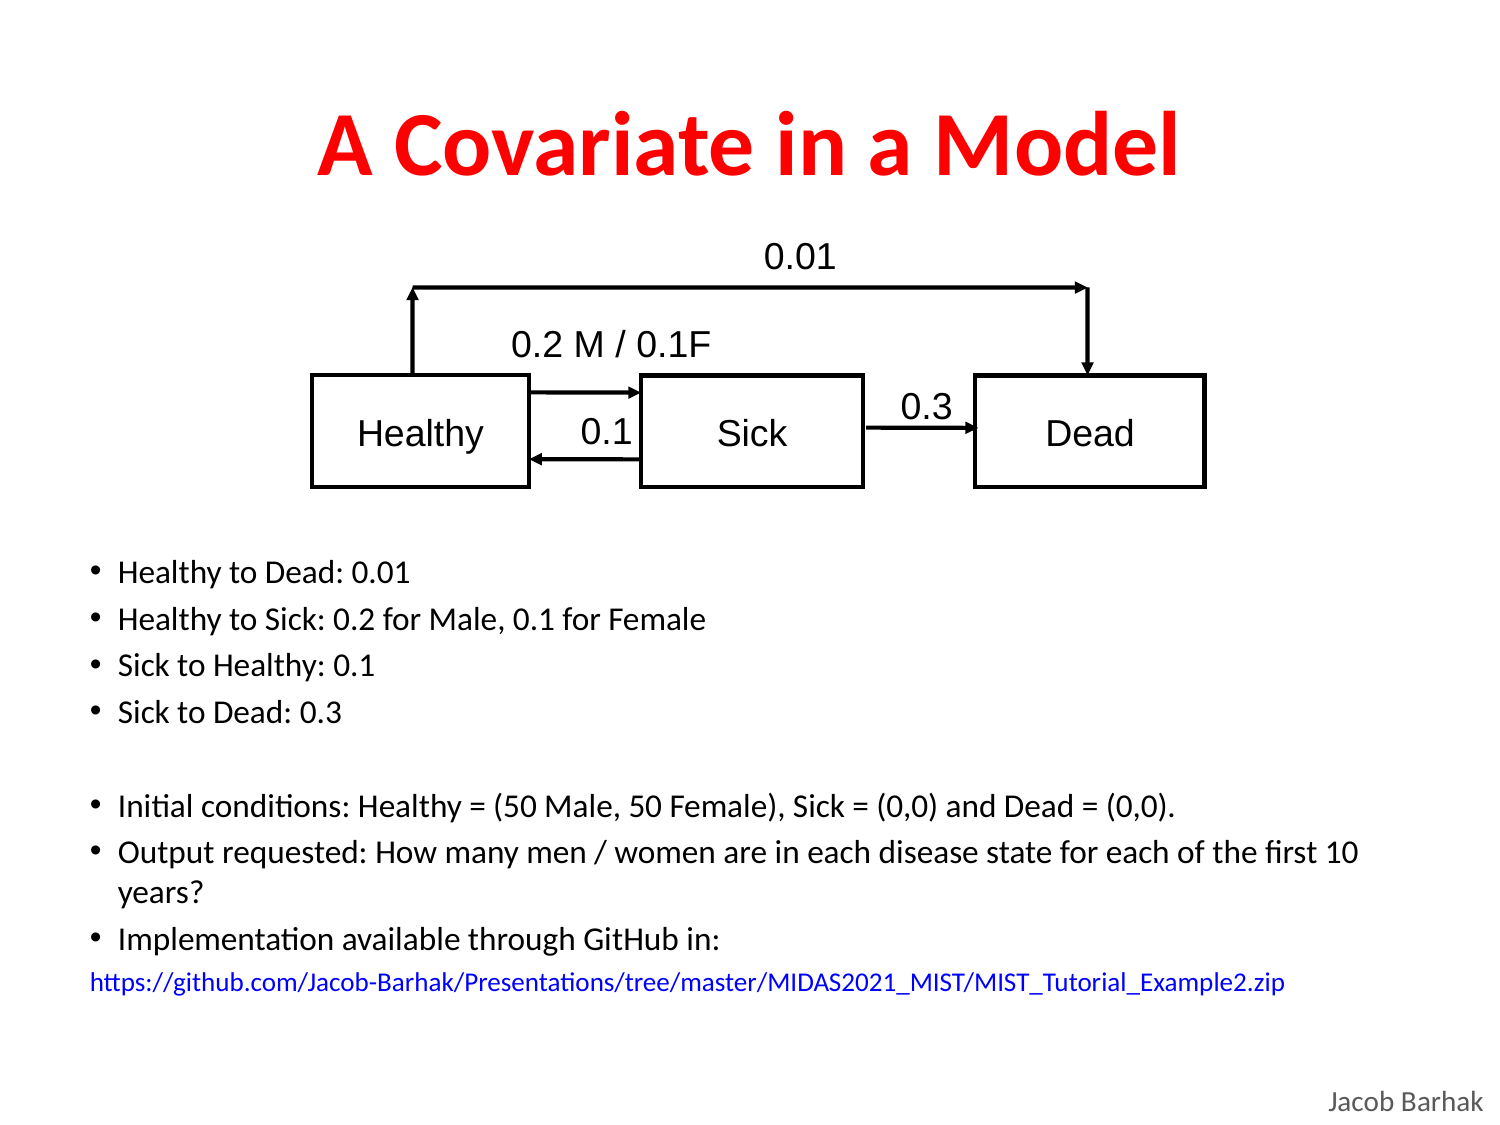

A Covariate in a Model
0.01
0.2 M / 0.1F
0.3
Healthy
Sick
Dead
0.1
Healthy to Dead: 0.01
Healthy to Sick: 0.2 for Male, 0.1 for Female
Sick to Healthy: 0.1
Sick to Dead: 0.3
Initial conditions: Healthy = (50 Male, 50 Female), Sick = (0,0) and Dead = (0,0).
Output requested: How many men / women are in each disease state for each of the first 10 years?
Implementation available through GitHub in:
https://github.com/Jacob-Barhak/Presentations/tree/master/MIDAS2021_MIST/MIST_Tutorial_Example2.zip